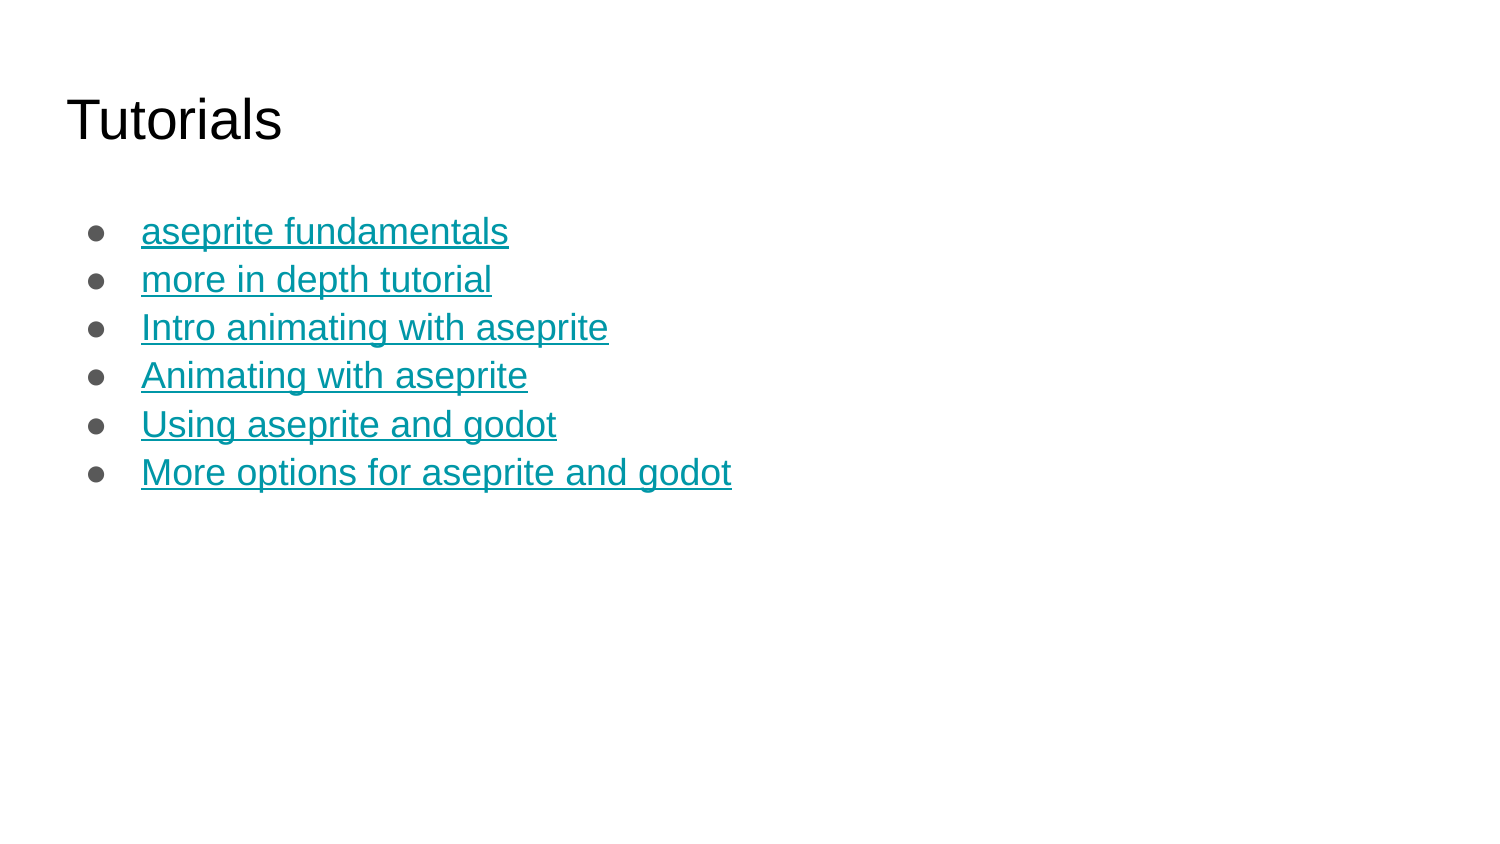

# Tutorials
aseprite fundamentals
more in depth tutorial
Intro animating with aseprite
Animating with aseprite
Using aseprite and godot
More options for aseprite and godot